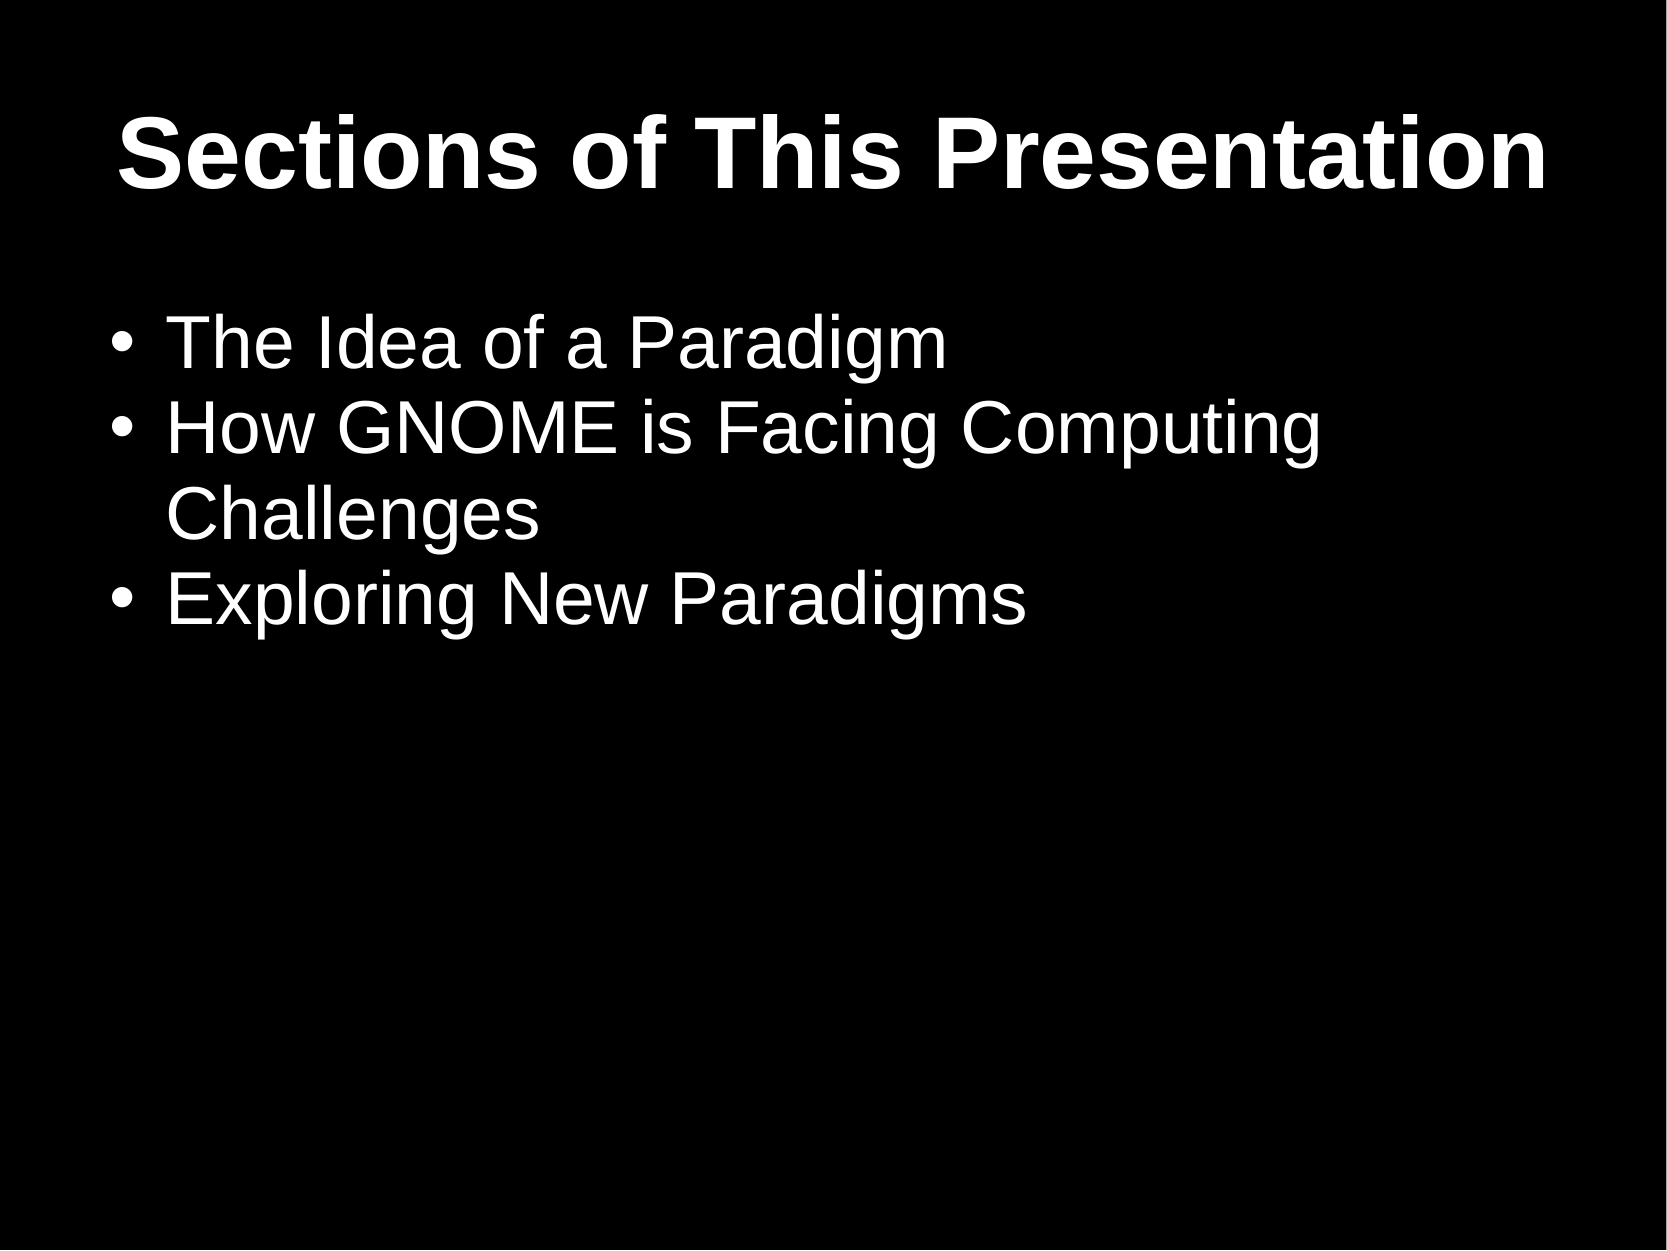

Sections of This Presentation
The Idea of a Paradigm
How GNOME is Facing Computing Challenges
Exploring New Paradigms